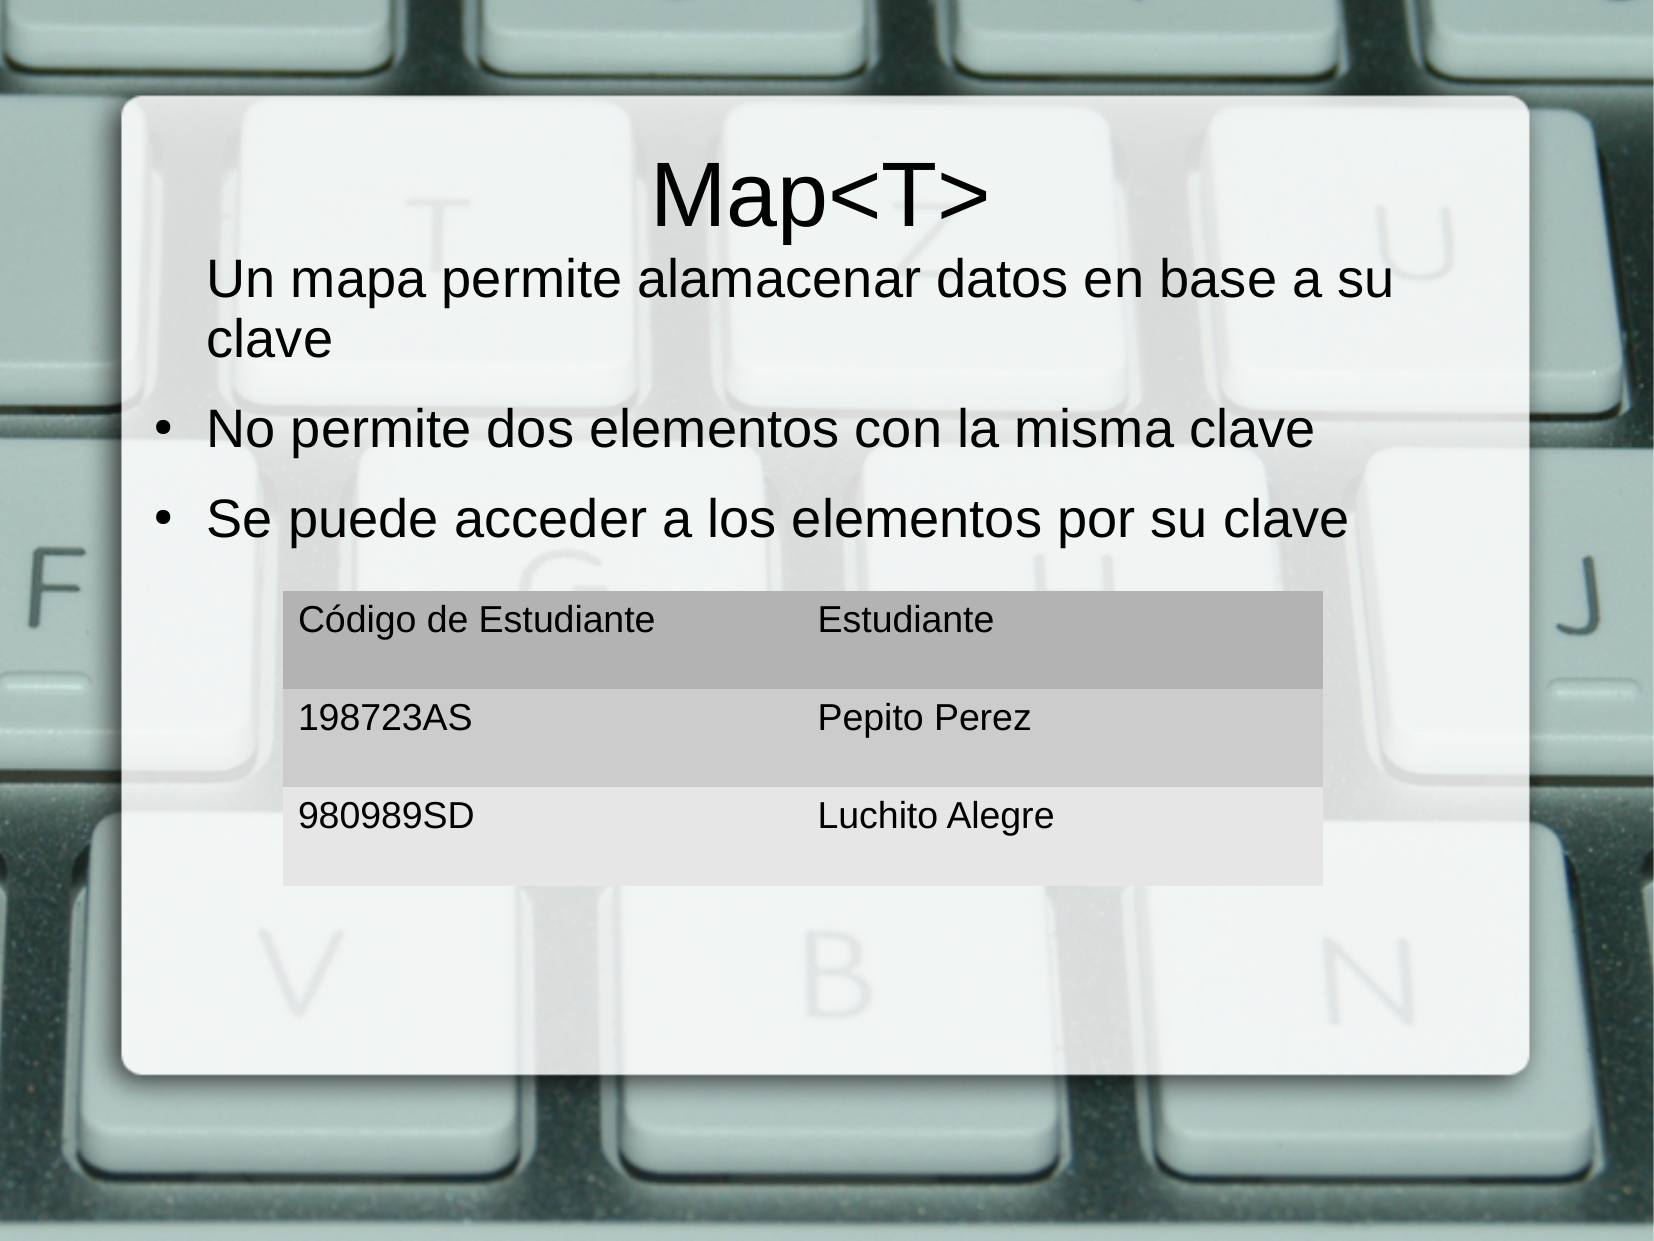

# Map<T>
Un mapa permite alamacenar datos en base a su clave
No permite dos elementos con la misma clave
Se puede acceder a los elementos por su clave
| Código de Estudiante | Estudiante |
| --- | --- |
| 198723AS | Pepito Perez |
| 980989SD | Luchito Alegre |